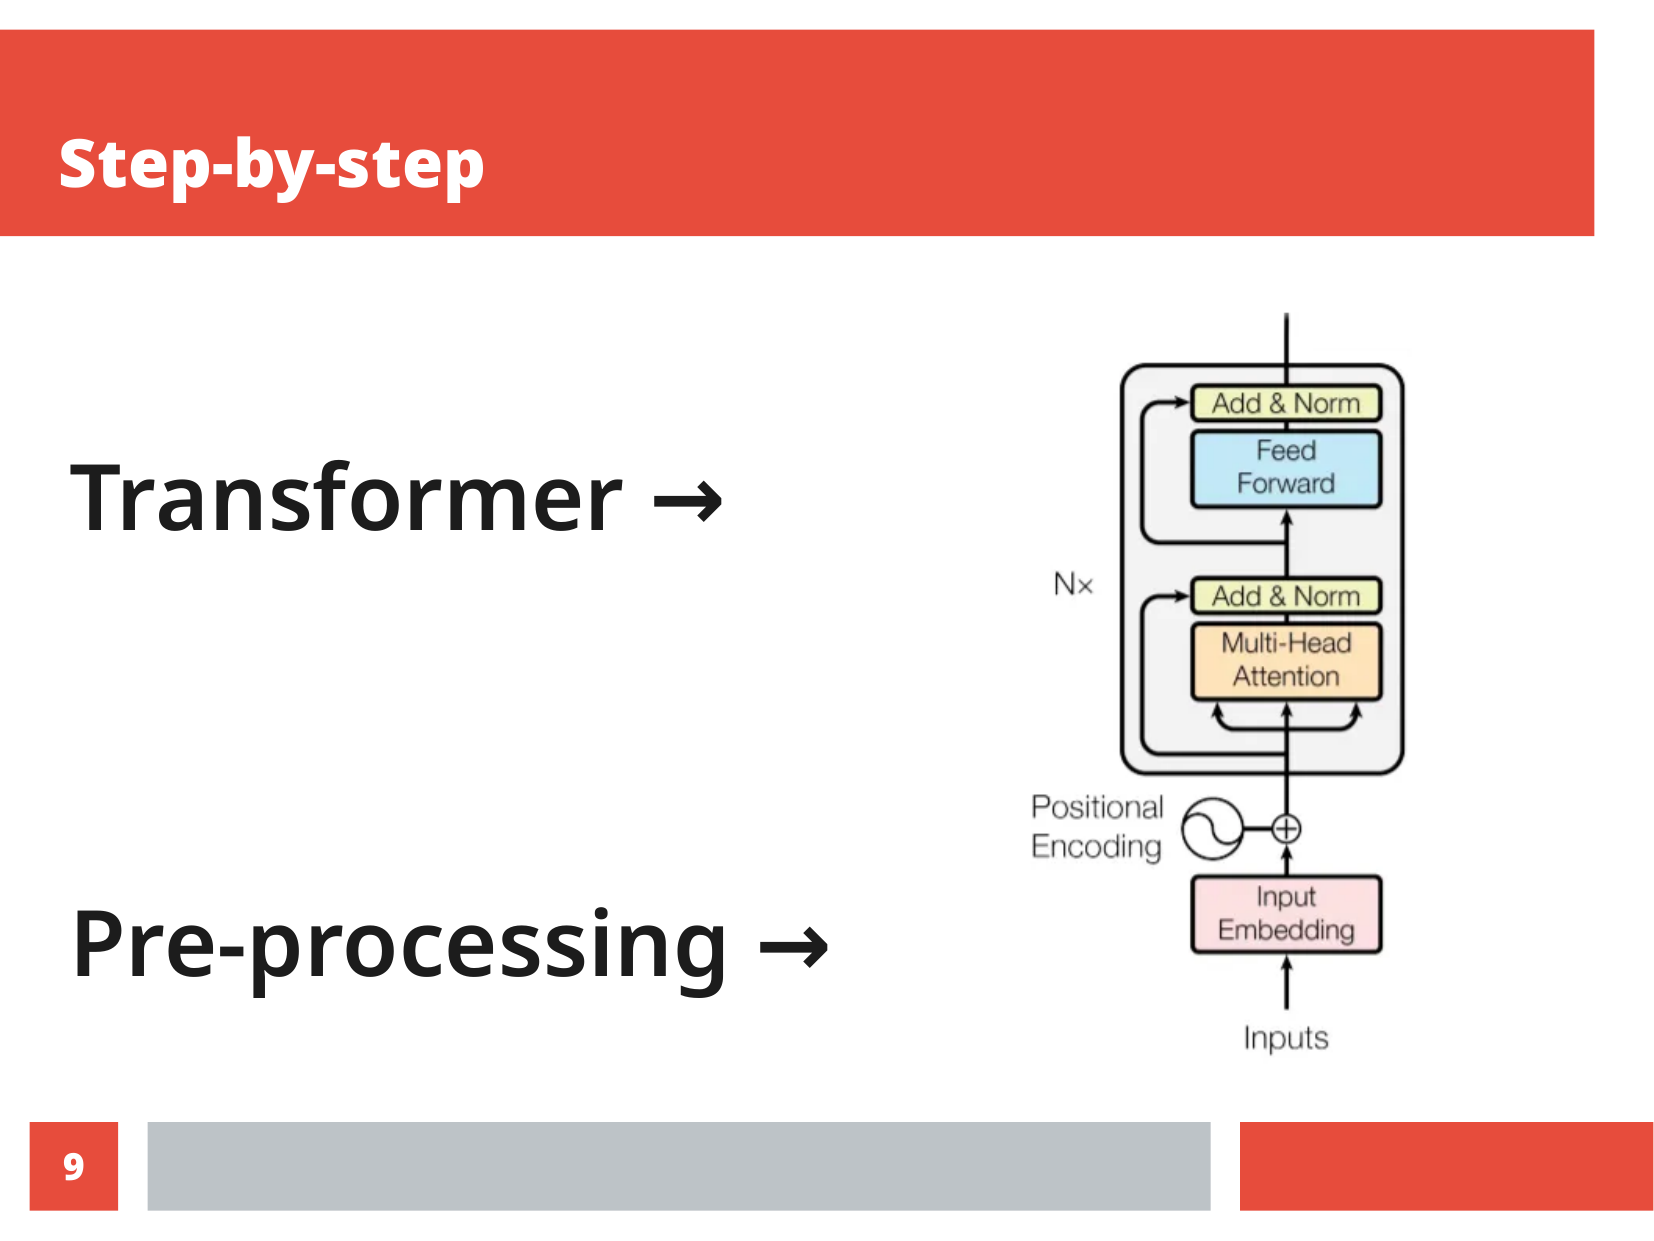

# Step-by-step
Transformer →
Pre-processing →
9